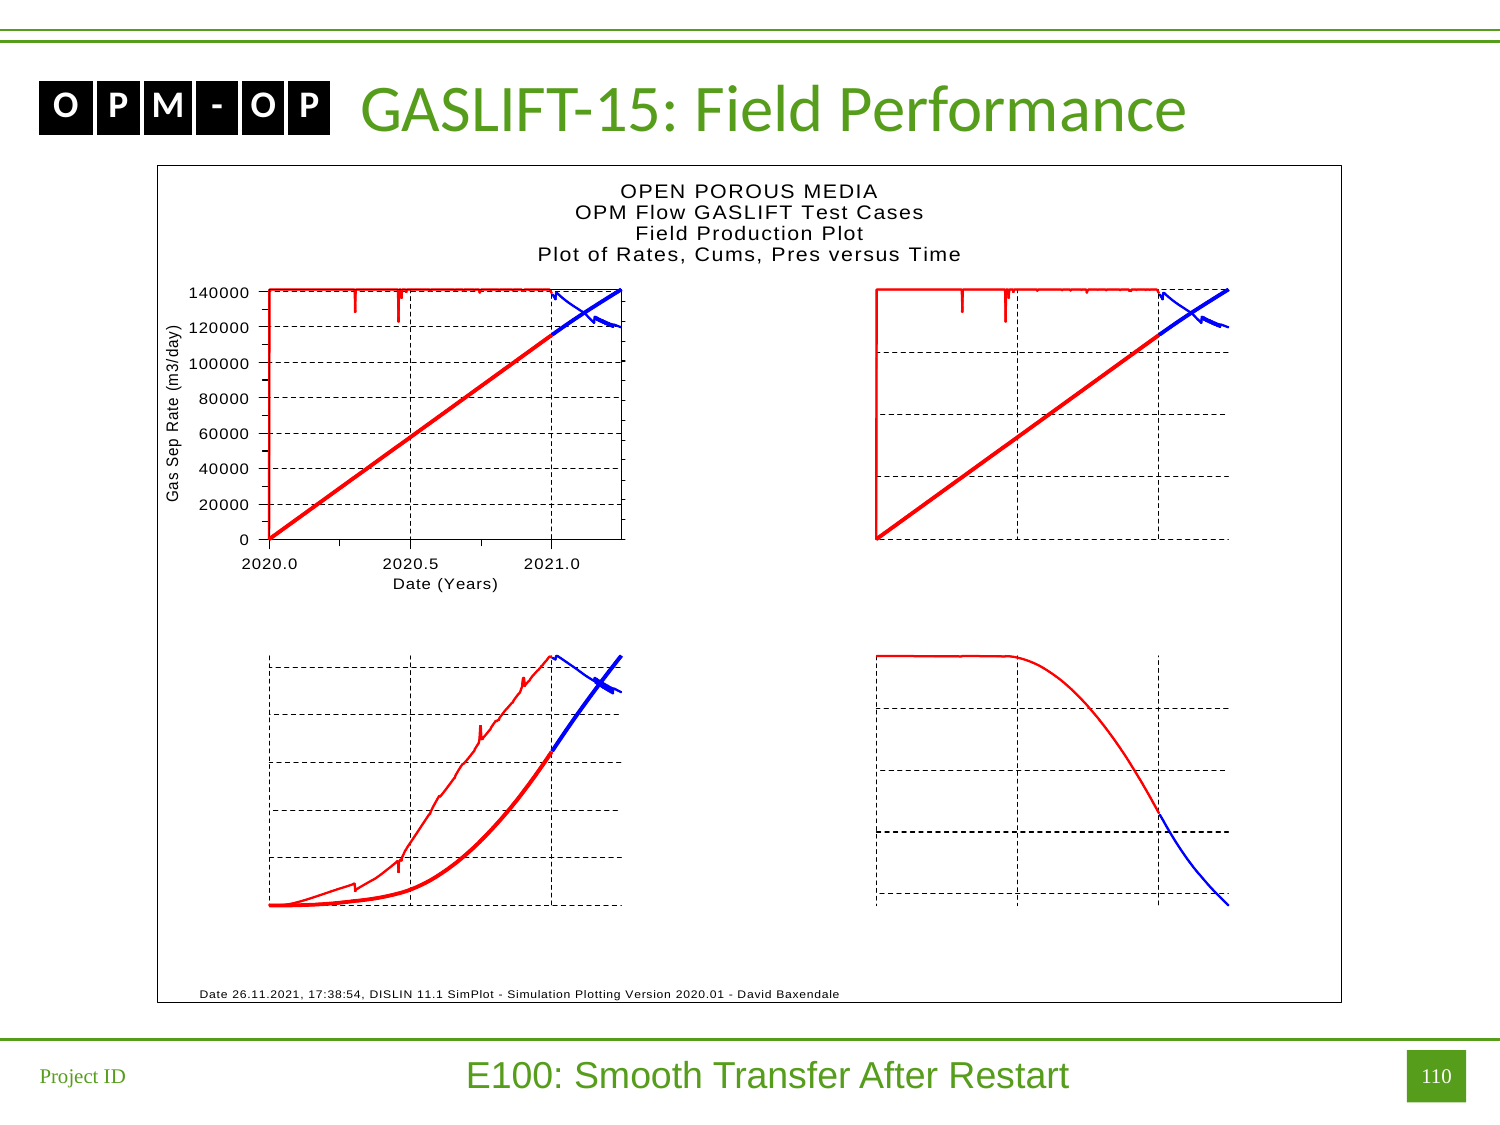

# GASLIFT-15: Field Performance
E100: Smooth Transfer After Restart
Project ID
110